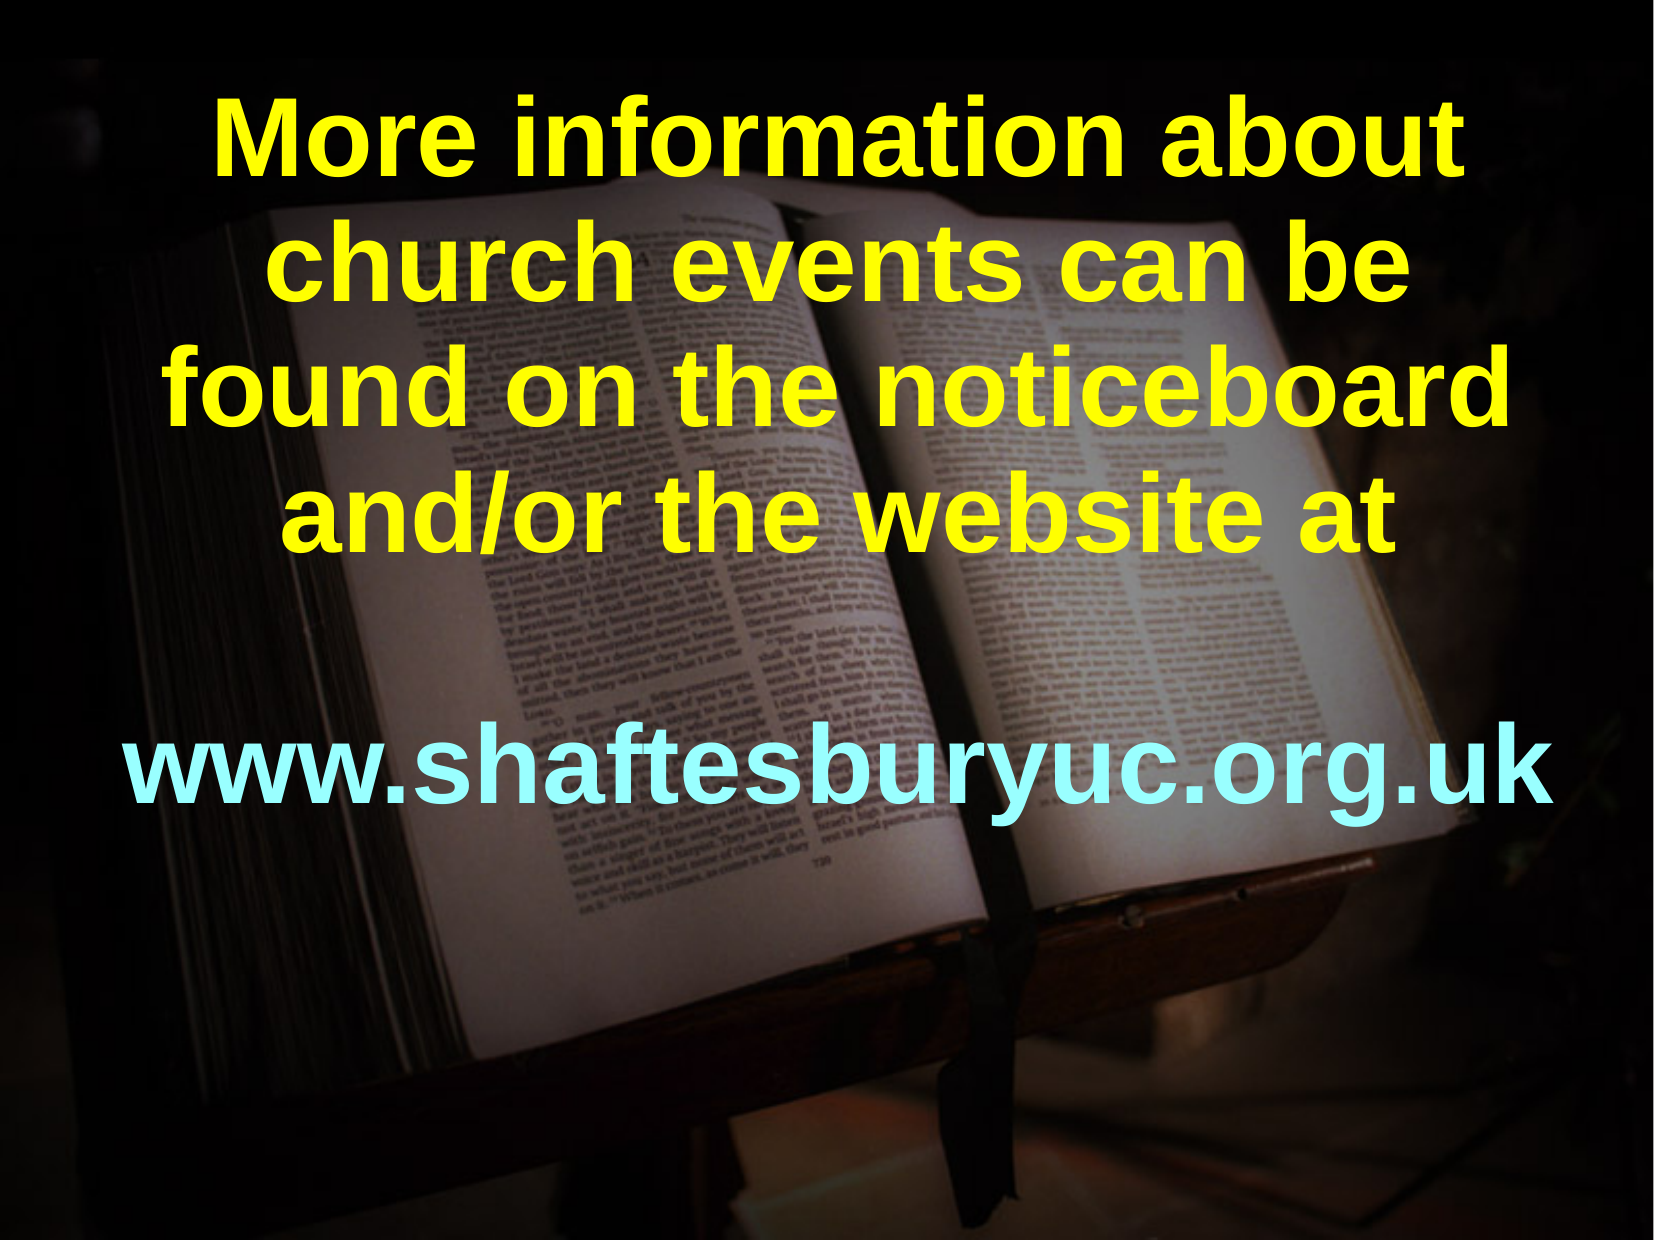

#
More information about church events can be found on the noticeboard and/or the website at
www.shaftesburyuc.org.uk